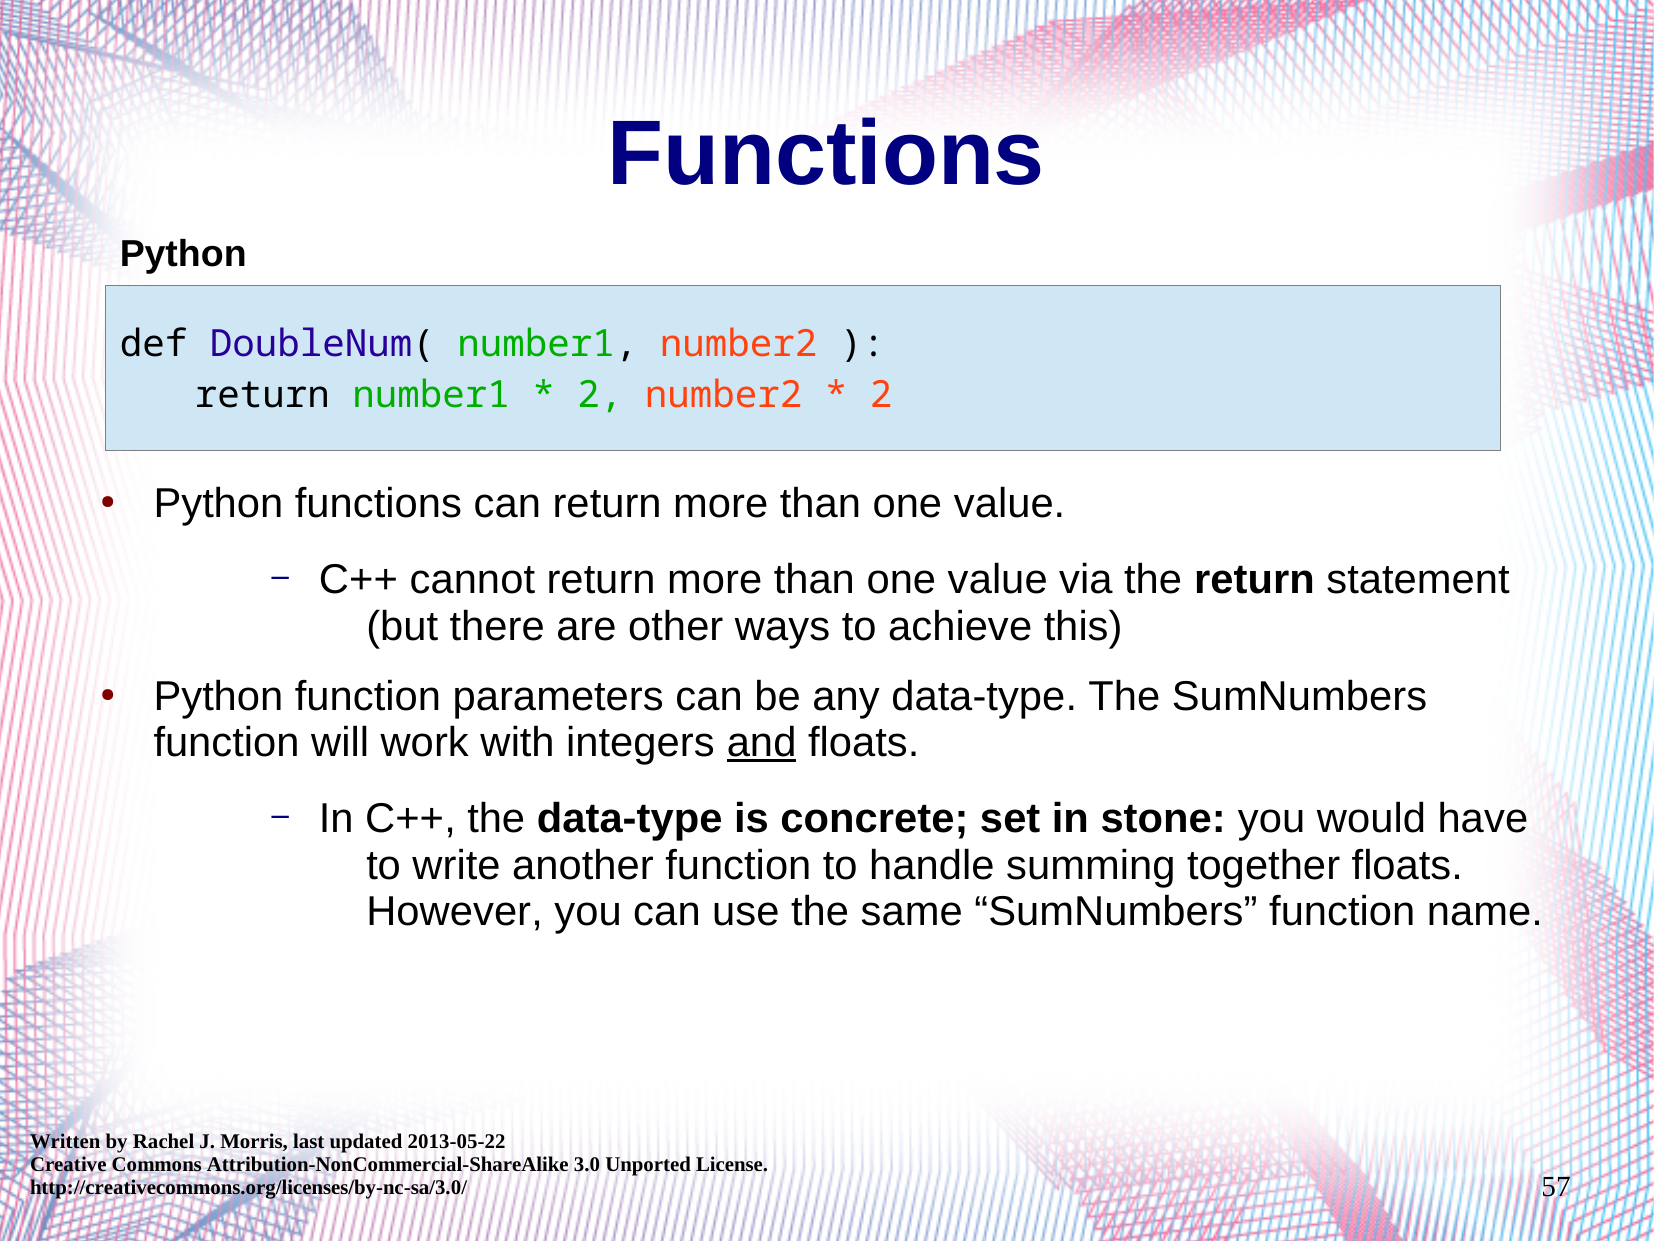

# Functions
Python
def DoubleNum( number1, number2 ):
	return number1 * 2, number2 * 2
Python functions can return more than one value.
C++ cannot return more than one value via the return statement (but there are other ways to achieve this)
Python function parameters can be any data-type. The SumNumbers function will work with integers and floats.
In C++, the data-type is concrete; set in stone: you would have to write another function to handle summing together floats. However, you can use the same “SumNumbers” function name.
57